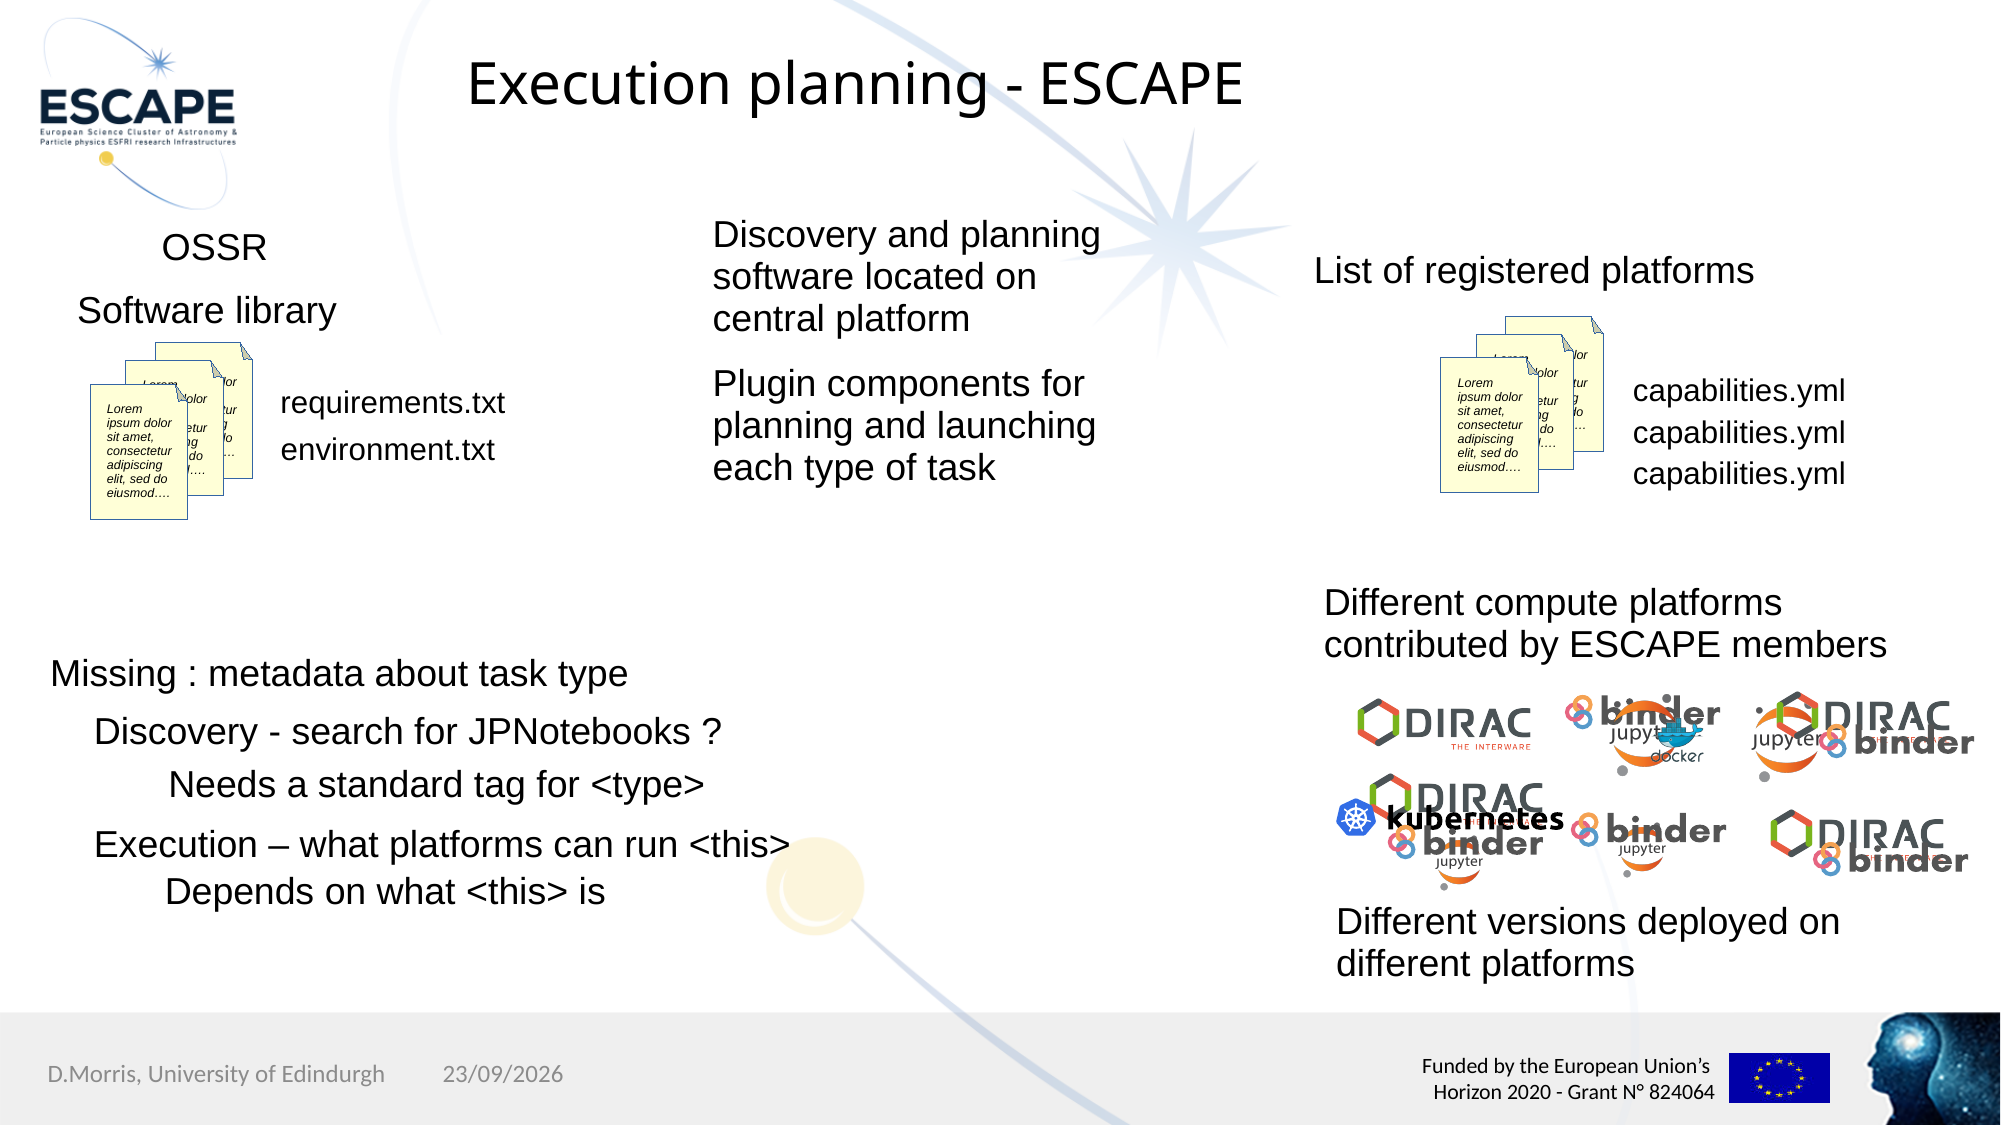

# Execution planning - ESCAPE
Discovery and planning
software located on
central platform
OSSR
Software library
List of registered platforms
Lorem ipsum dolor sit amet, consectetur adipiscing elit, sed do eiusmod….
Lorem ipsum dolor sit amet, consectetur adipiscing elit, sed do eiusmod….
Lorem ipsum dolor sit amet, consectetur adipiscing elit, sed do eiusmod….
Lorem ipsum dolor sit amet, consectetur adipiscing elit, sed do eiusmod….
Lorem ipsum dolor sit amet, consectetur adipiscing elit, sed do eiusmod….
Lorem ipsum dolor sit amet, consectetur adipiscing elit, sed do eiusmod….
Plugin components for
planning and launching
each type of task
capabilities.yml
requirements.txt
capabilities.yml
environment.txt
capabilities.yml
Different compute platforms
contributed by ESCAPE members
Missing : metadata about task type
Discovery - search for JPNotebooks ?
Needs a standard tag for <type>
Execution – what platforms can run <this>
Depends on what <this> is
Different versions deployed on
different platforms
D.Morris, University of Edindurgh